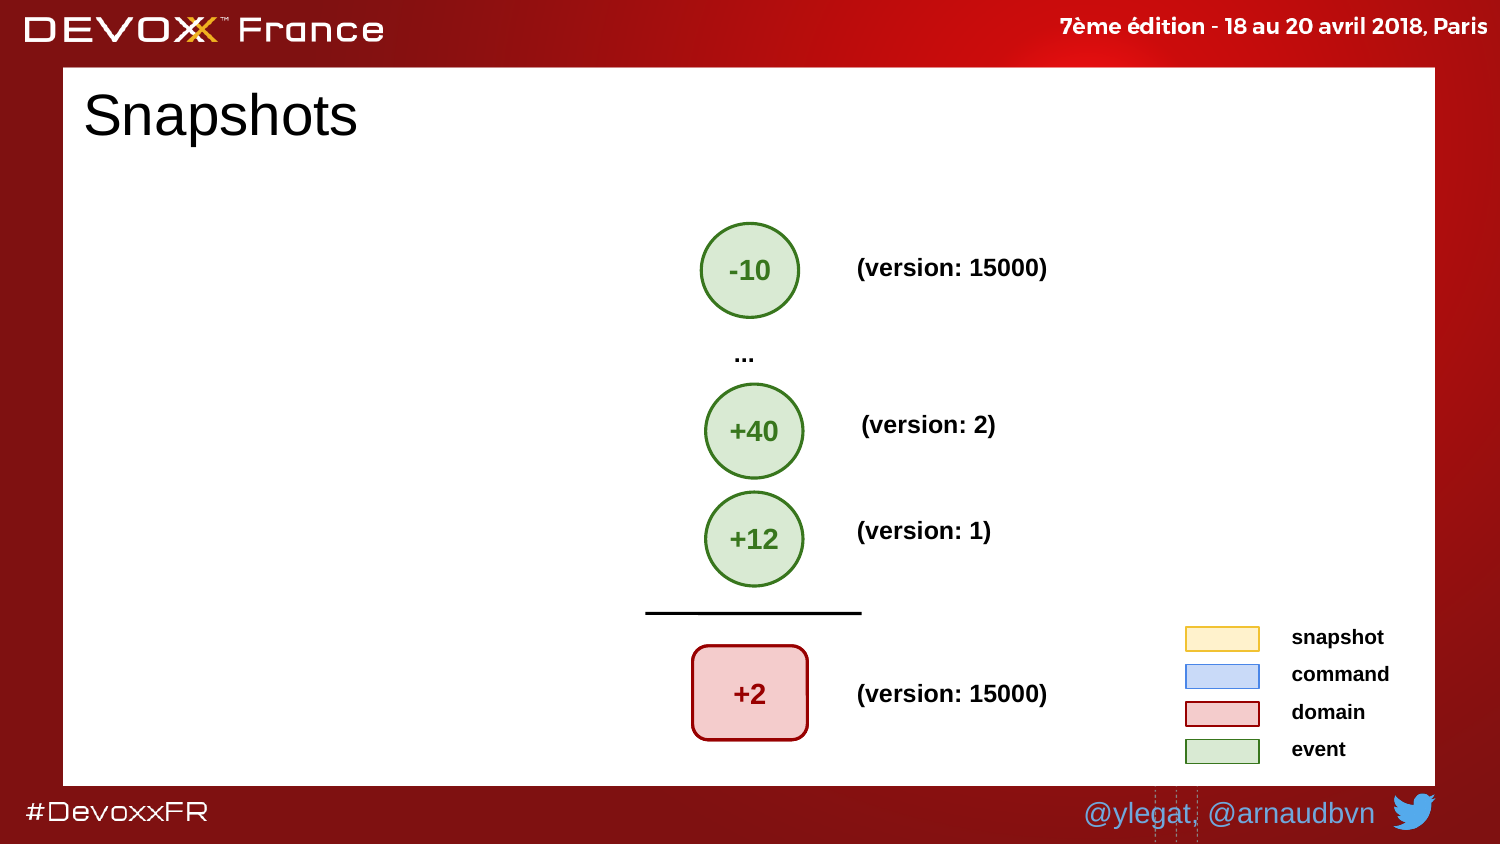

# Snapshots
-10
(version: 15000)
...
+40
(version: 2)
+12
(version: 1)
snapshot
+12
+2
command
(version: 15000)
domain
event
@ylegat, @arnaudbvn